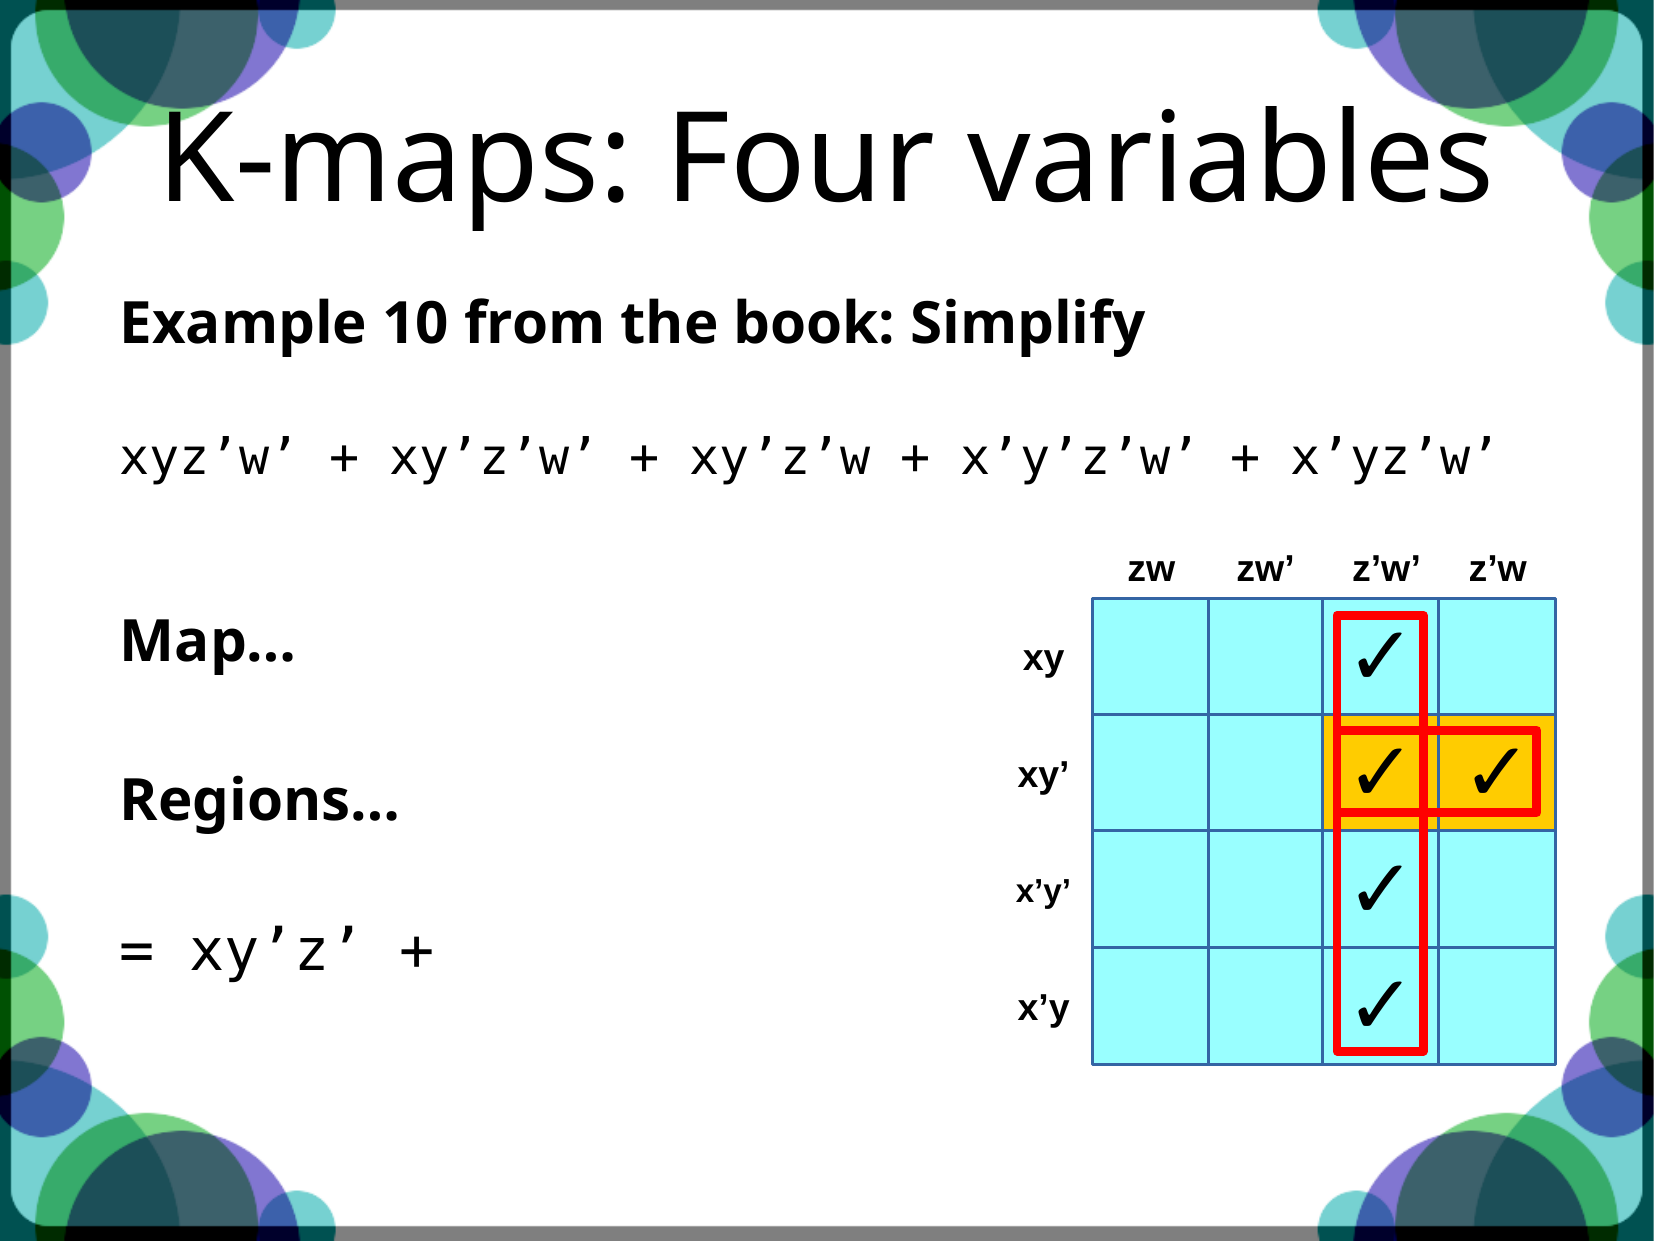

# K-maps: Four variables
Example 10 from the book: Simplify
xyz’w’ + xy’z’w’ + xy’z’w + x’y’z’w’ + x’yz’w’
zw
zw’
z’w’
z’w
✓
Map…
Regions…
= xy’z’ +
xy
✓
✓
xy’
✓
x’y’
✓
x’y